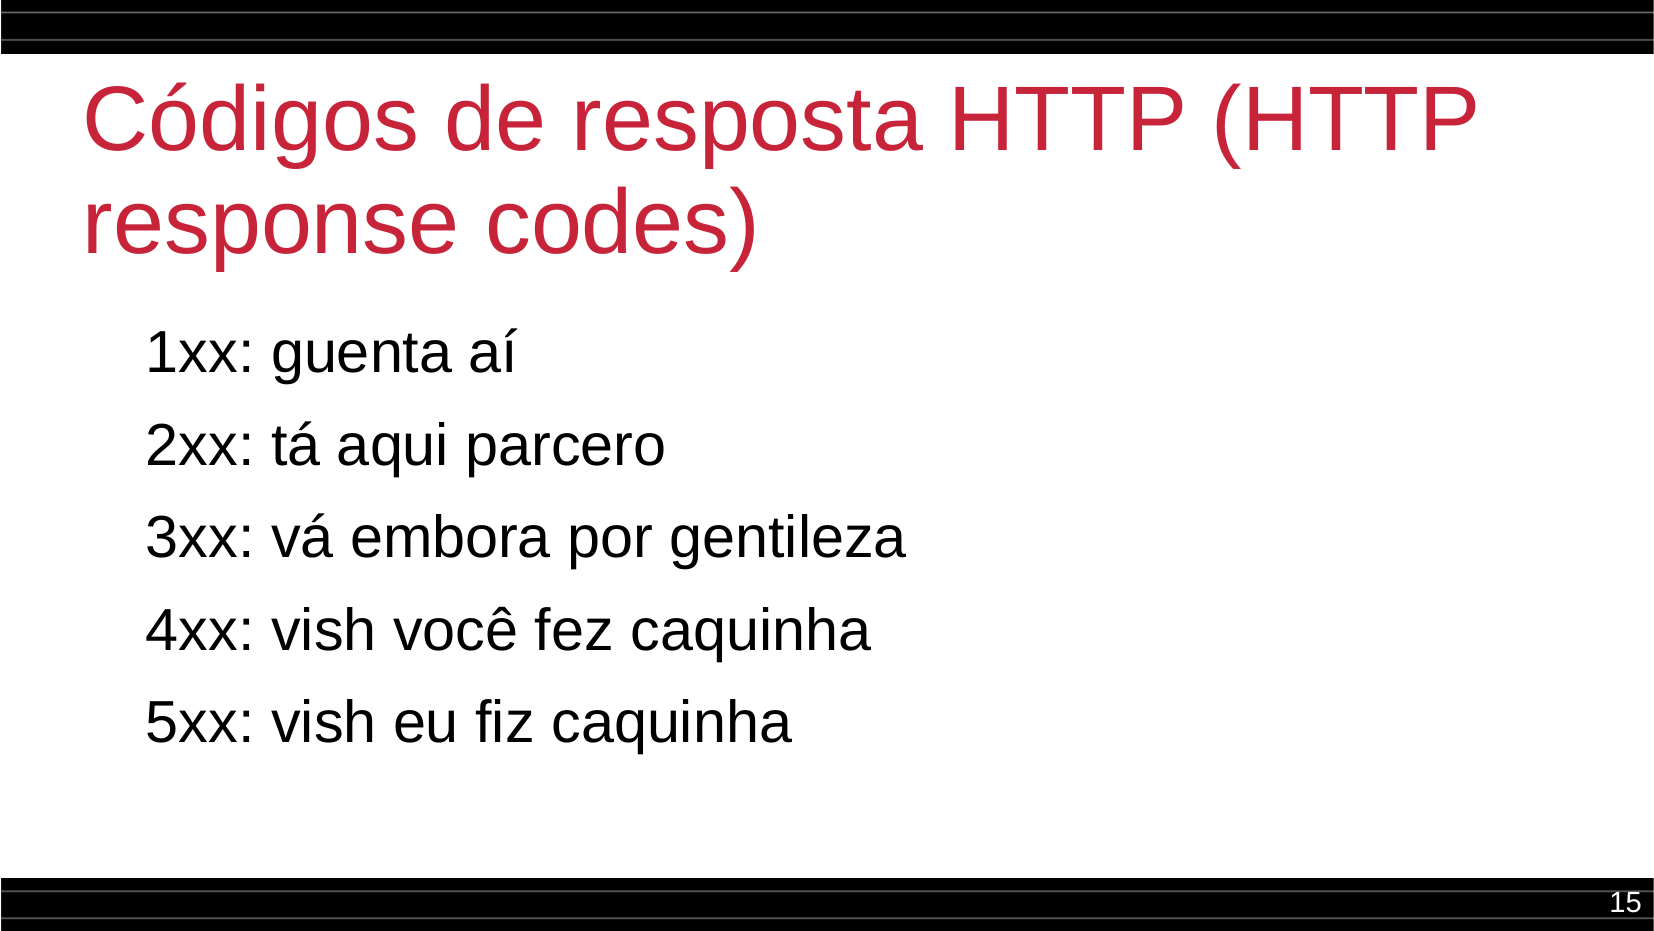

# Códigos de resposta HTTP (HTTP response codes)
1xx: guenta aí
2xx: tá aqui parcero
3xx: vá embora por gentileza
4xx: vish você fez caquinha
5xx: vish eu fiz caquinha